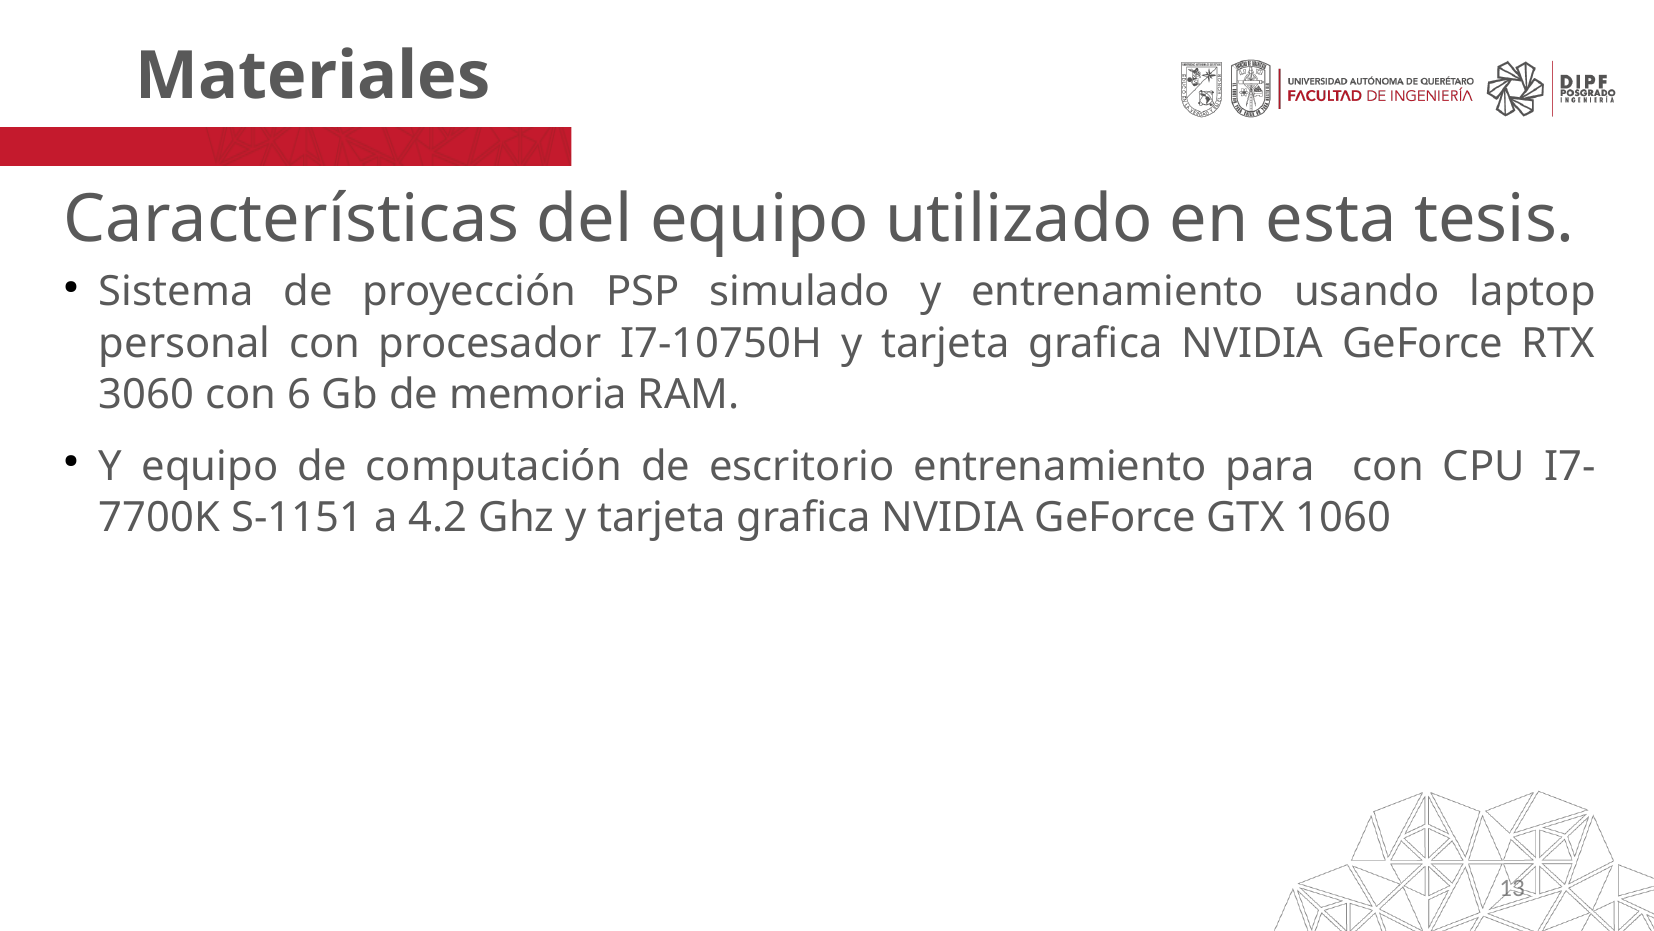

Materiales
Características del equipo utilizado en esta tesis.
Sistema de proyección PSP simulado y entrenamiento usando laptop personal con procesador I7-10750H y tarjeta grafica NVIDIA GeForce RTX 3060 con 6 Gb de memoria RAM.
Y equipo de computación de escritorio entrenamiento para con CPU I7-7700K S-1151 a 4.2 Ghz y tarjeta grafica NVIDIA GeForce GTX 1060
13